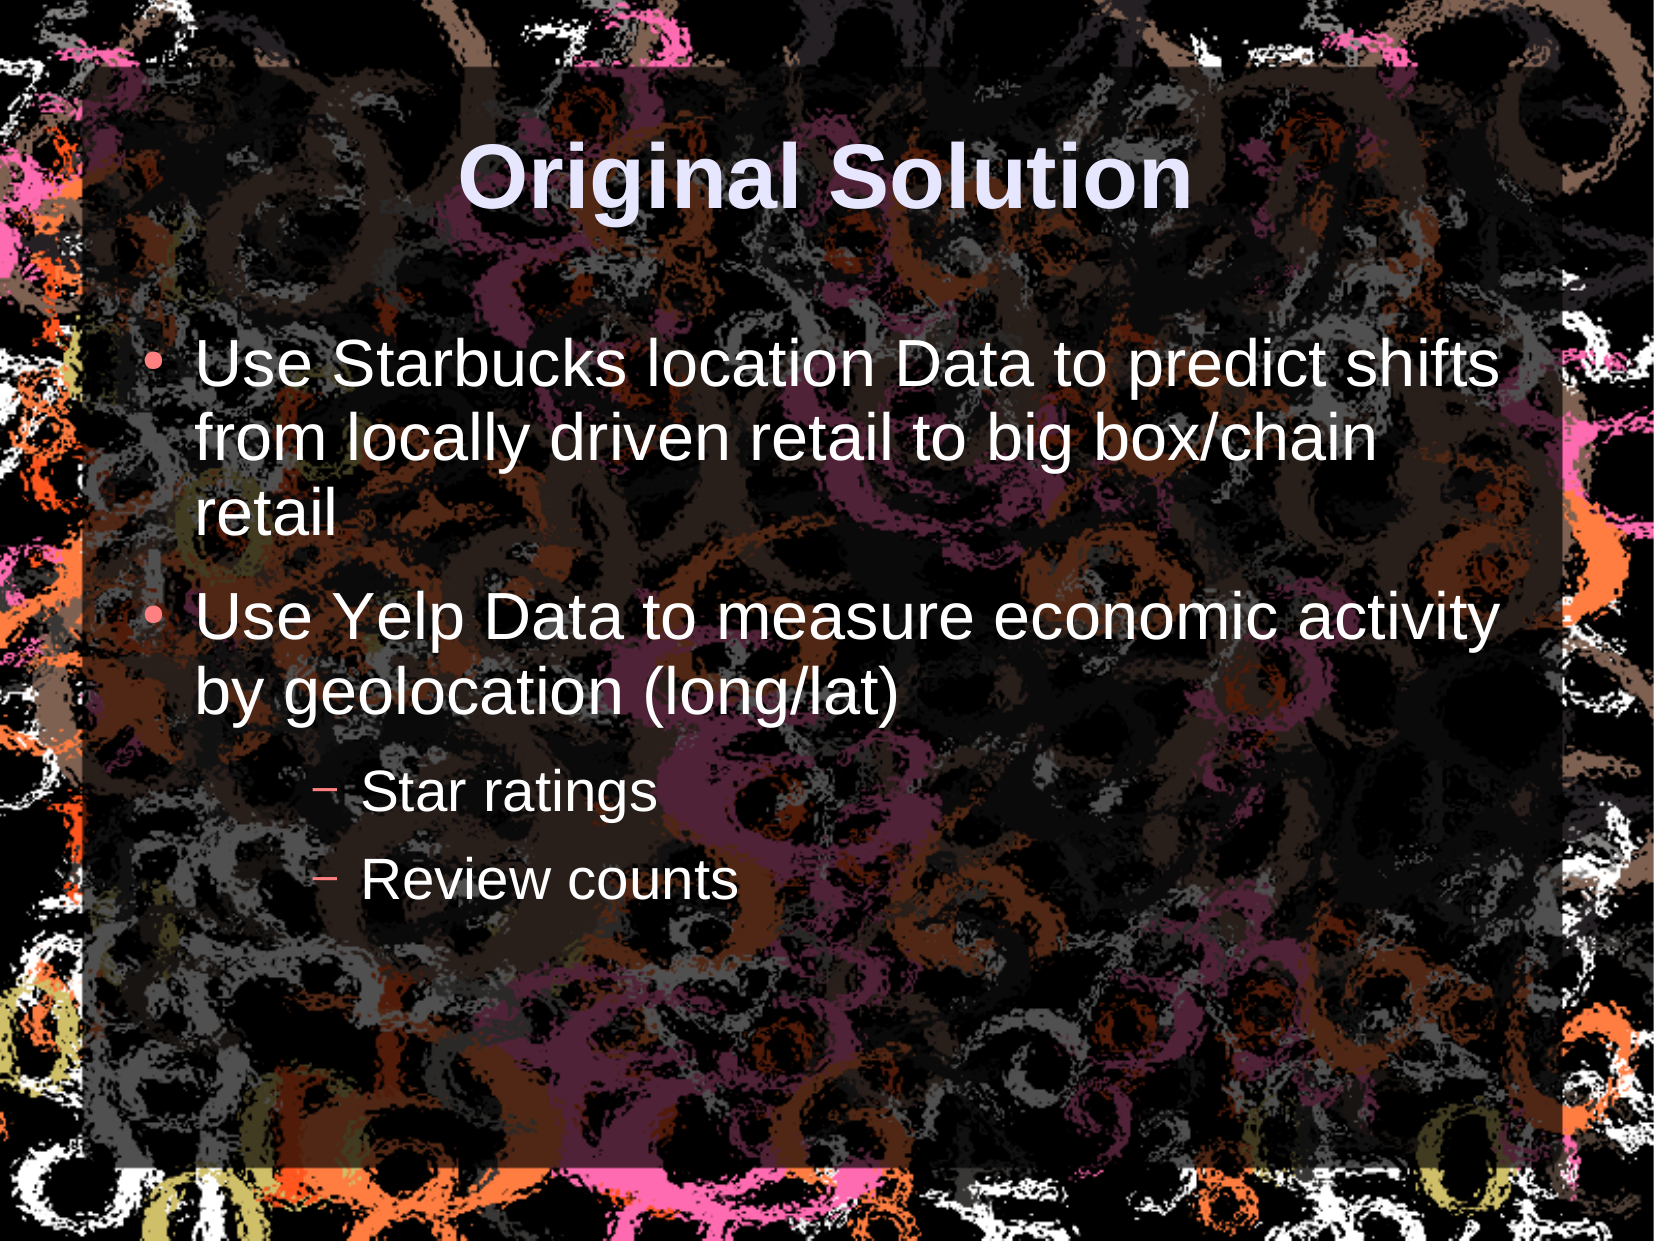

# Original Solution
Use Starbucks location Data to predict shifts from locally driven retail to big box/chain retail
Use Yelp Data to measure economic activity by geolocation (long/lat)
Star ratings
Review counts